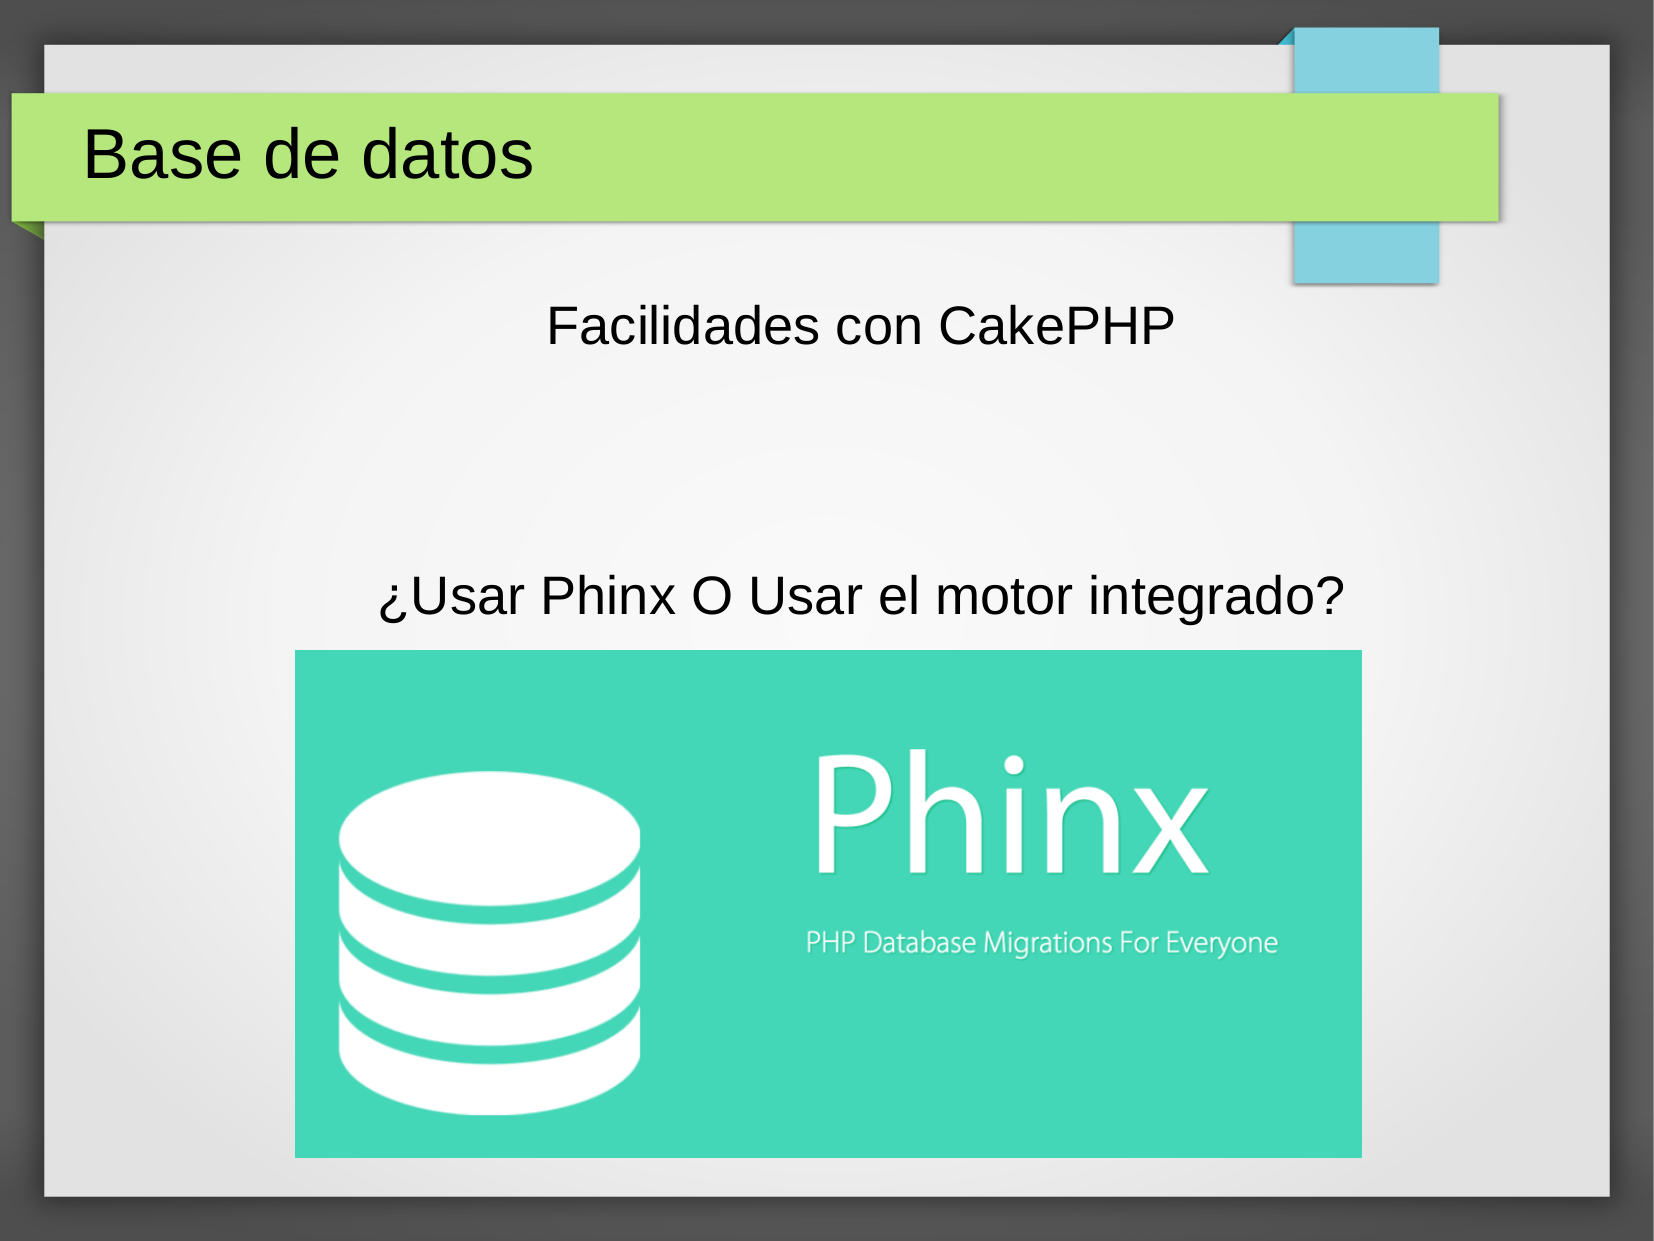

# Base de datos
Facilidades con CakePHP
¿Usar Phinx O Usar el motor integrado?